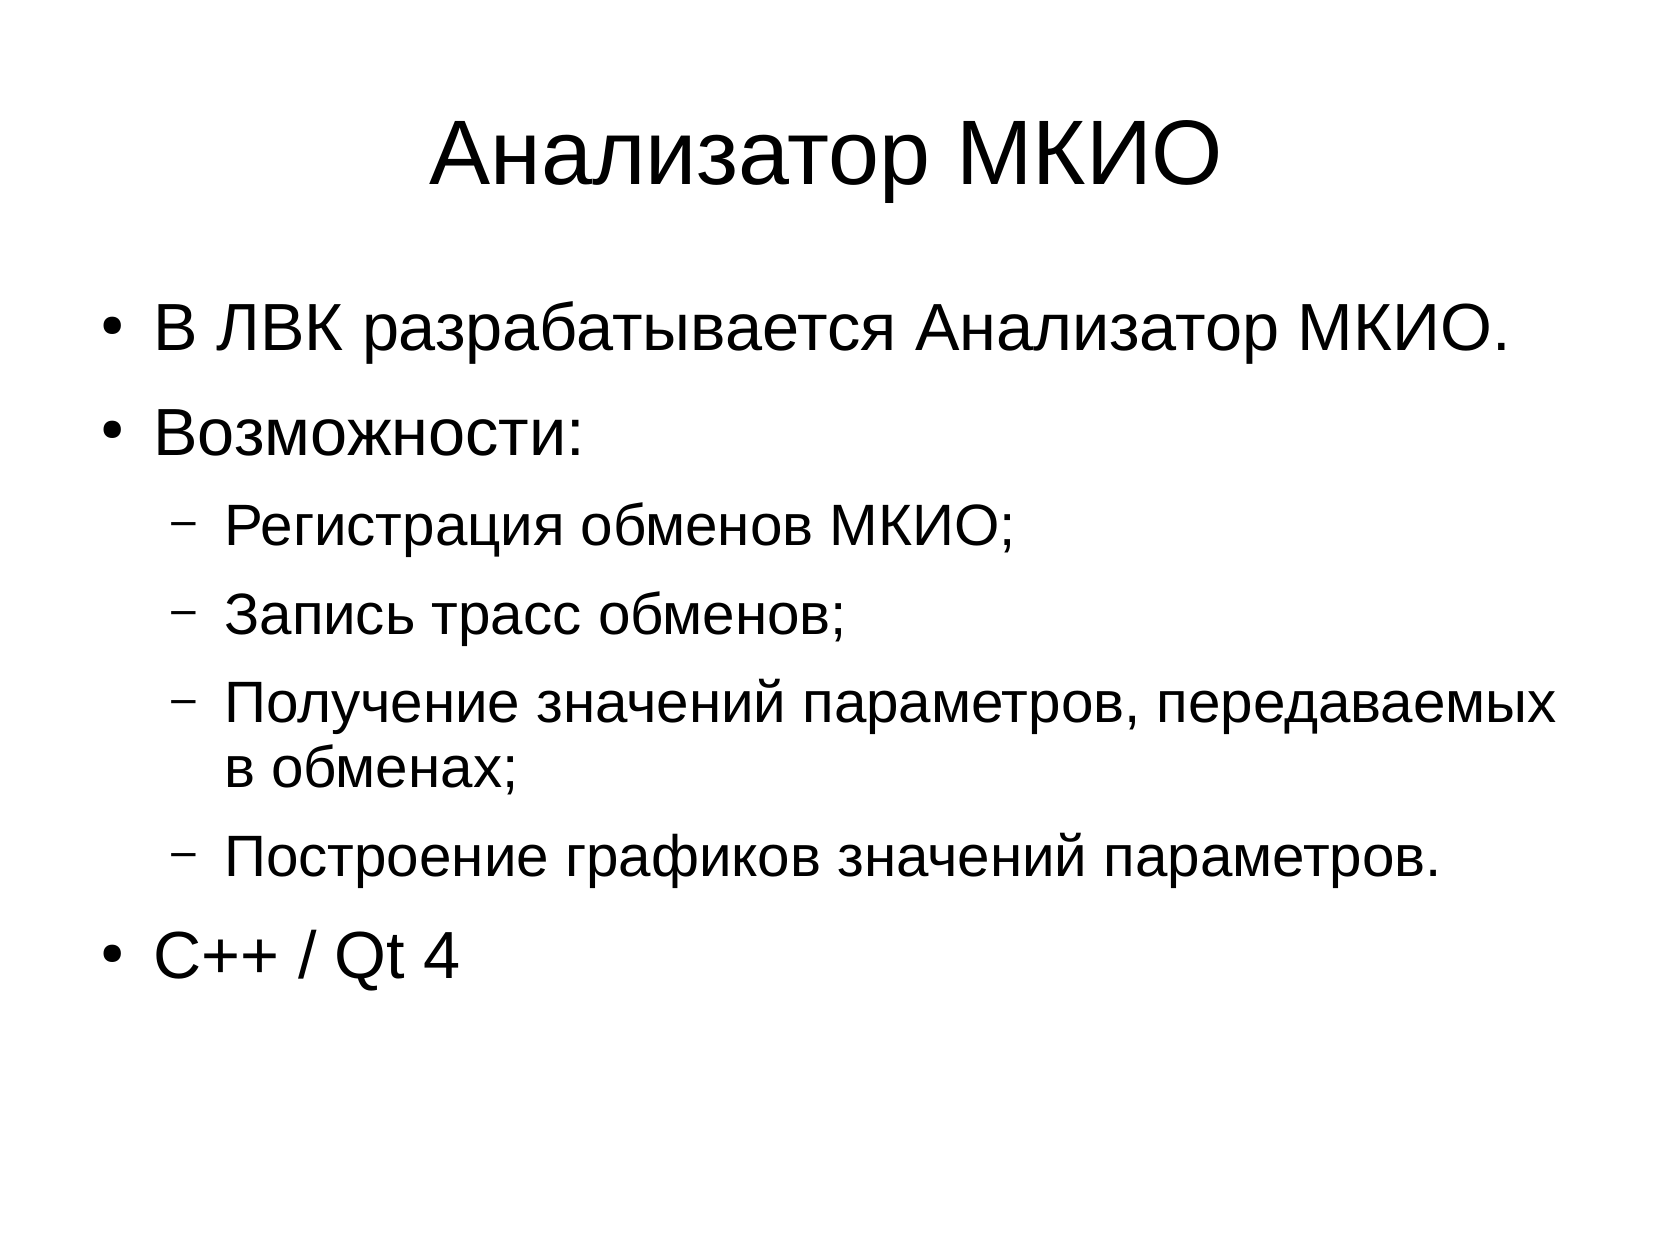

# Анализатор МКИО
В ЛВК разрабатывается Анализатор МКИО.
Возможности:
Регистрация обменов МКИО;
Запись трасс обменов;
Получение значений параметров, передаваемых в обменах;
Построение графиков значений параметров.
С++ / Qt 4